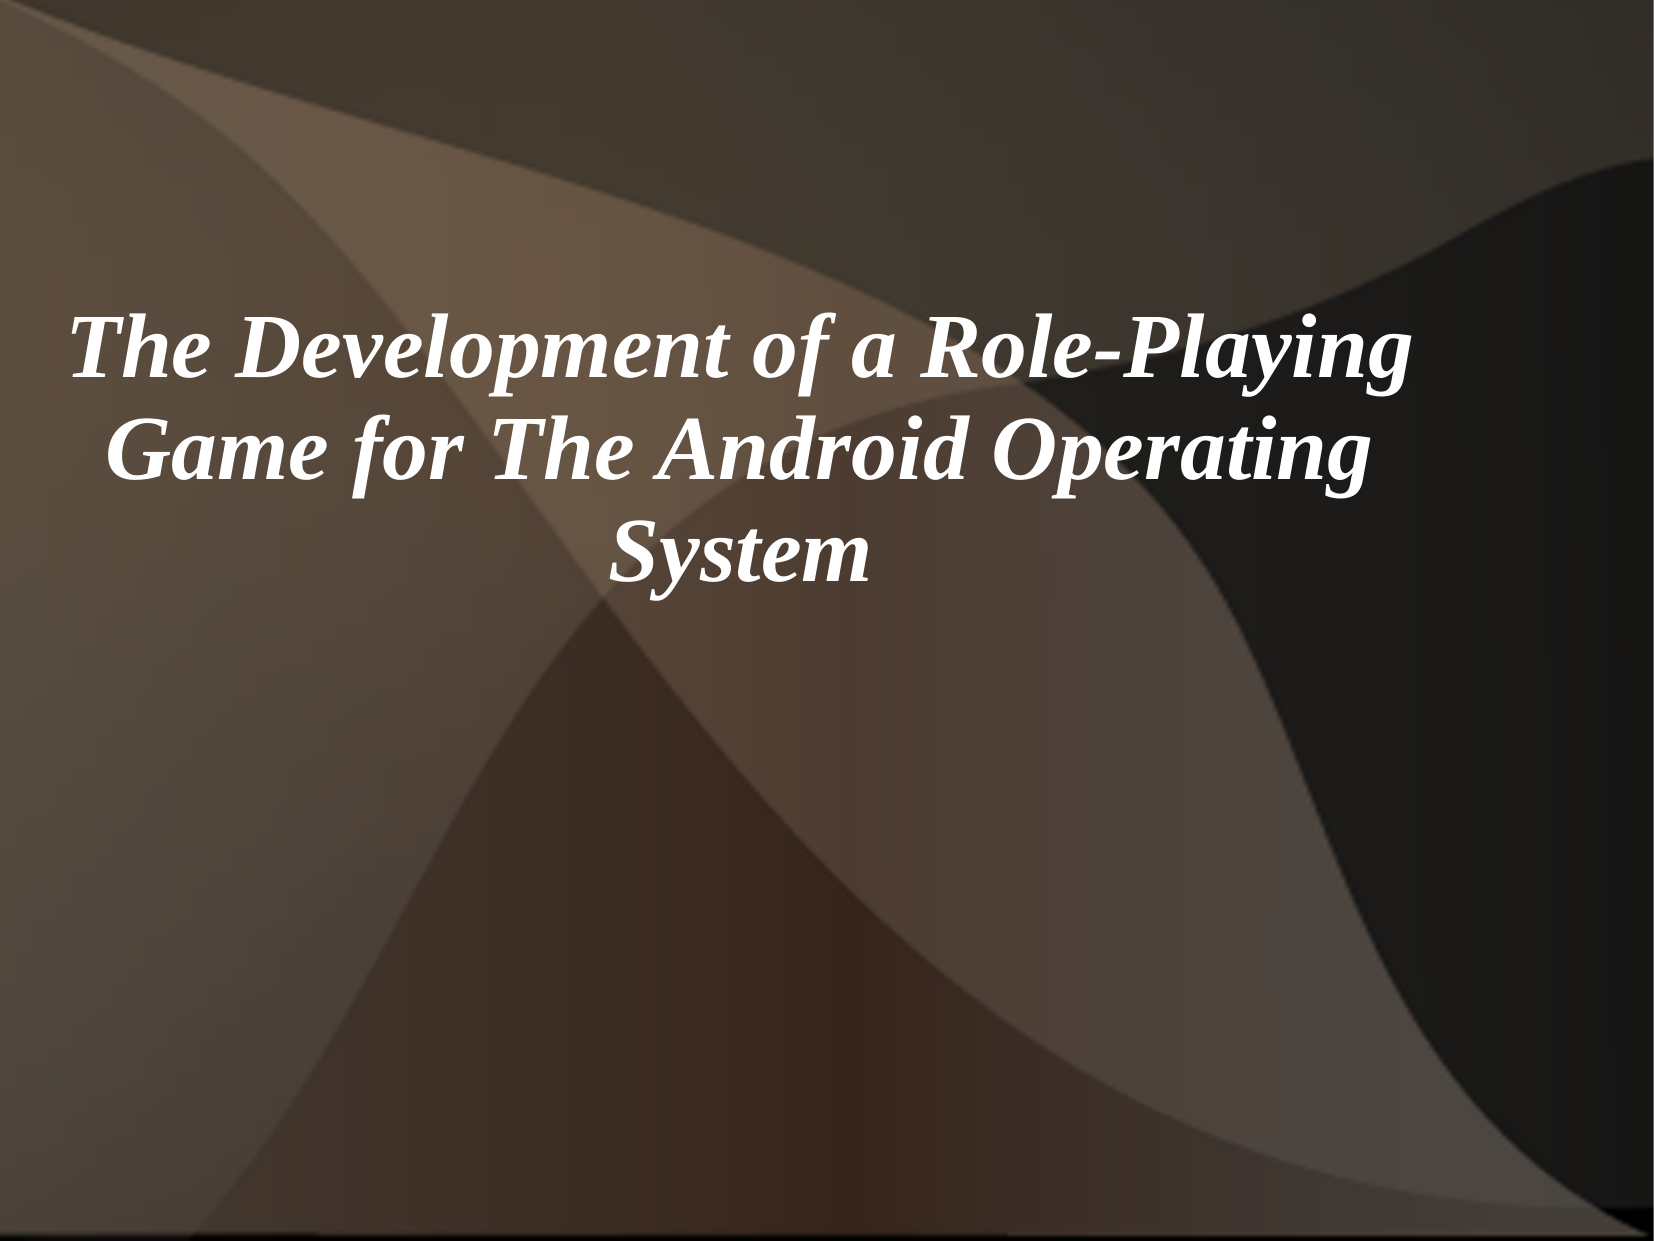

# The Development of a Role-Playing Game for The Android Operating System